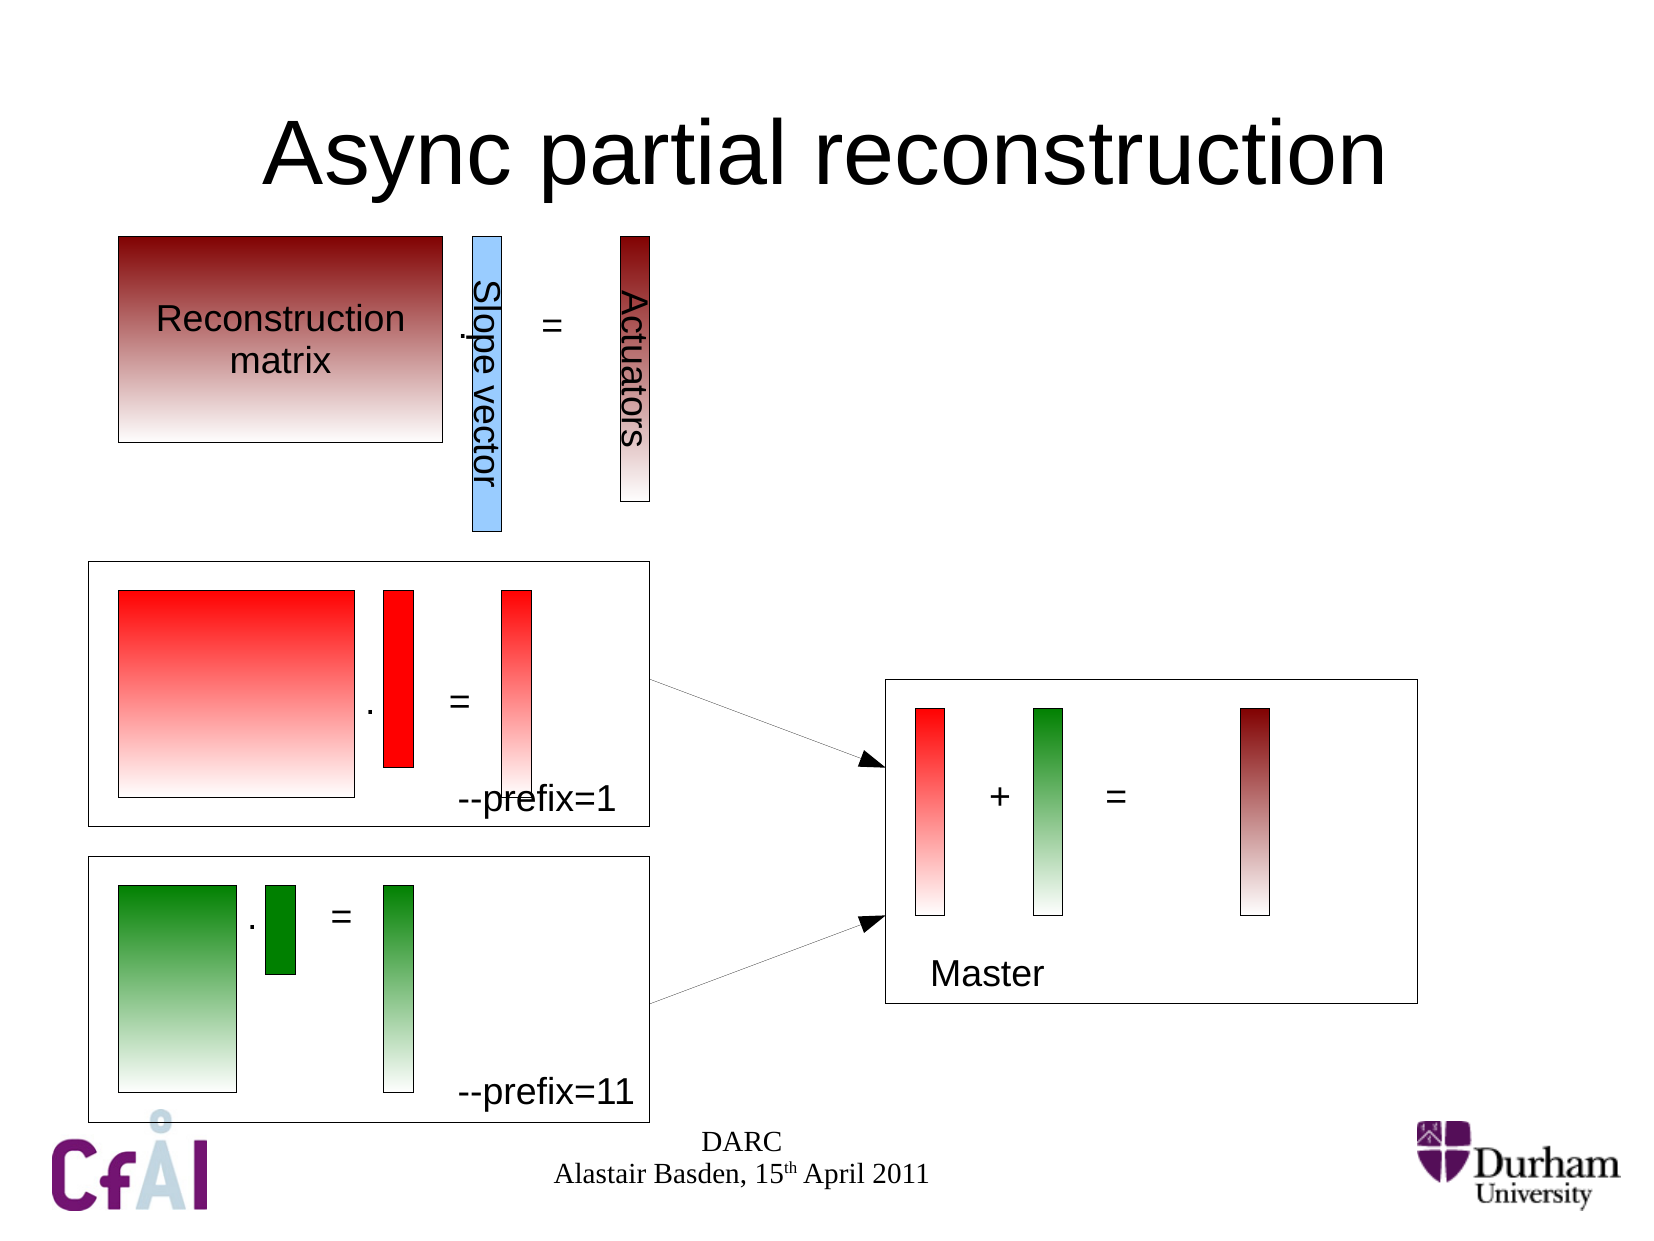

# Async partial reconstruction
Reconstruction
matrix
. =
Actuators
Slope vector
. =
+ =
--prefix=1
. =
Master
--prefix=11